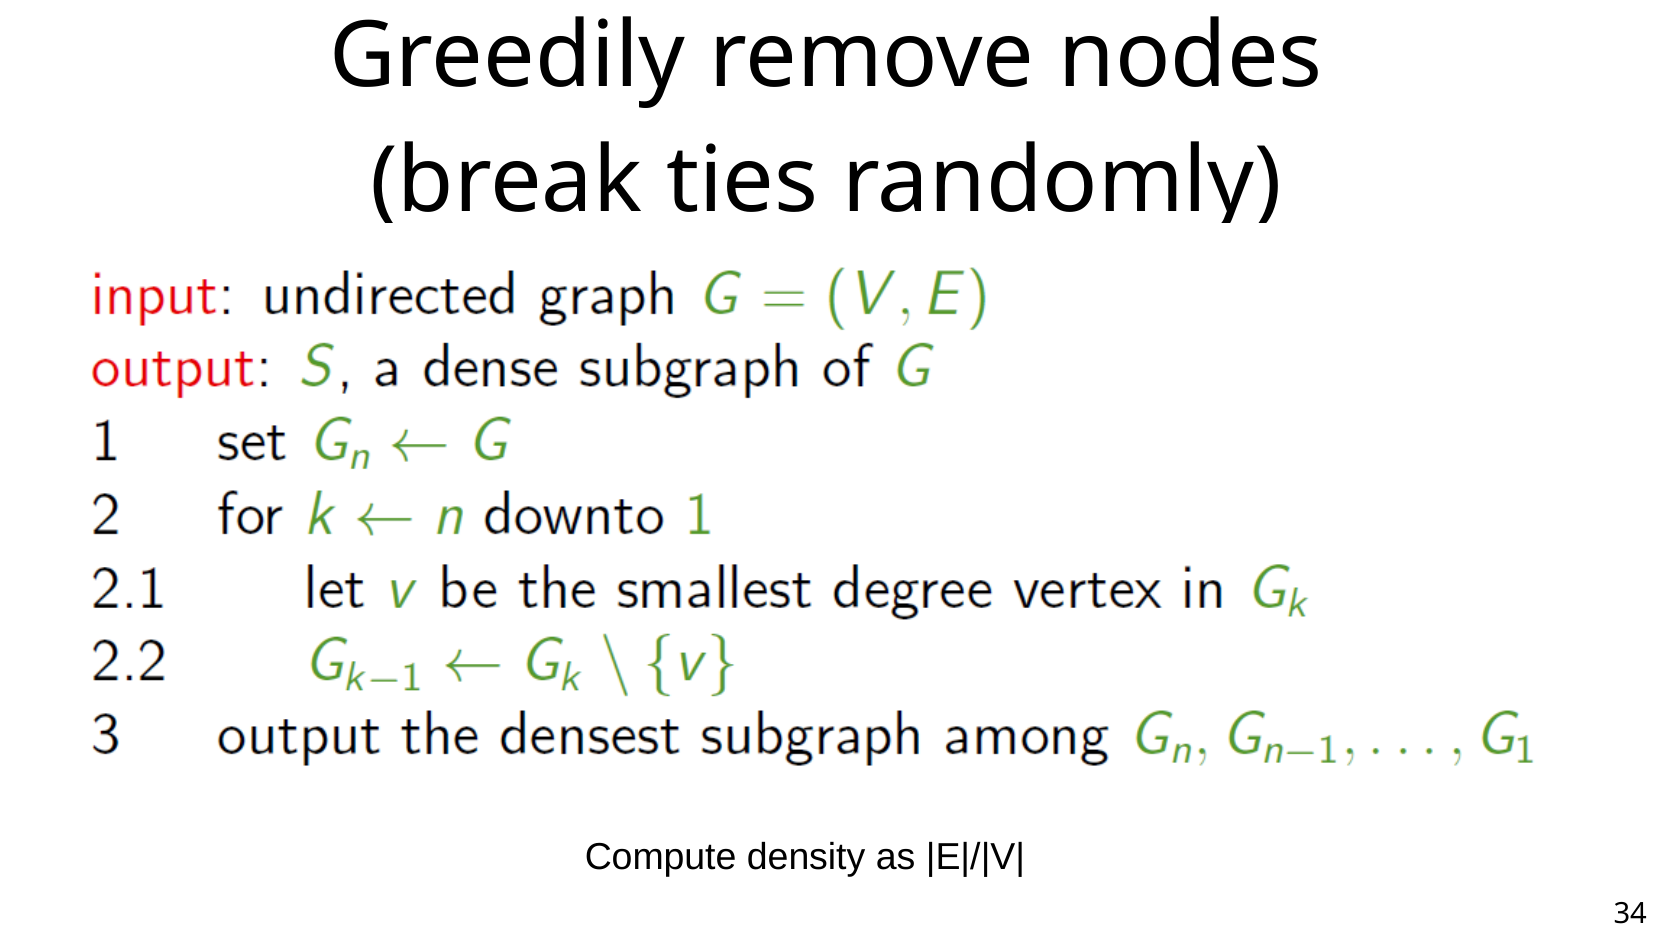

# Greedily remove nodes (break ties randomly)
Compute density as |E|/|V|
34